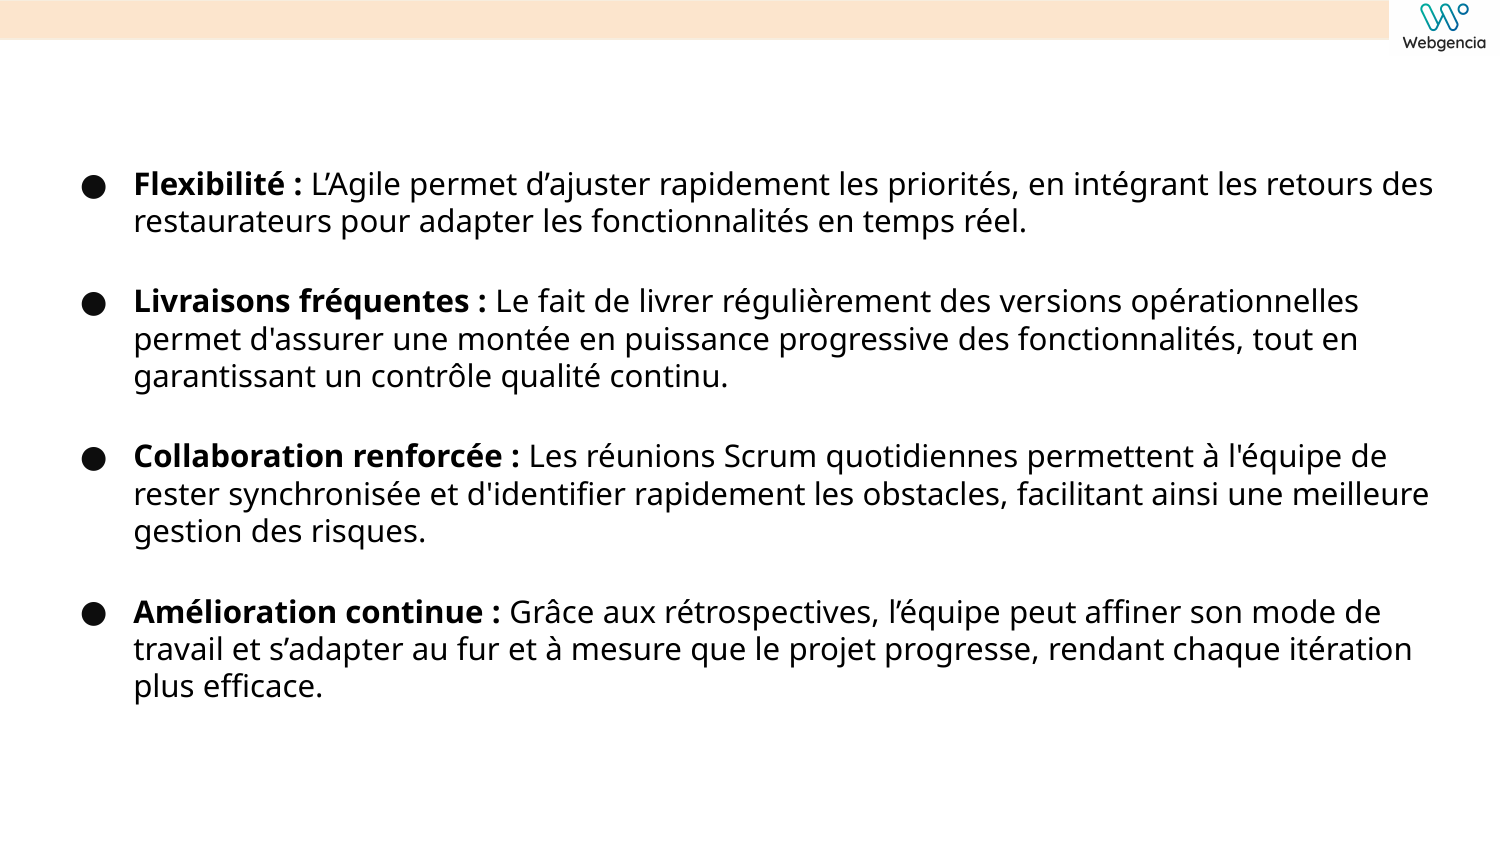

# Flexibilité : L’Agile permet d’ajuster rapidement les priorités, en intégrant les retours des restaurateurs pour adapter les fonctionnalités en temps réel.
Livraisons fréquentes : Le fait de livrer régulièrement des versions opérationnelles permet d'assurer une montée en puissance progressive des fonctionnalités, tout en garantissant un contrôle qualité continu.
Collaboration renforcée : Les réunions Scrum quotidiennes permettent à l'équipe de rester synchronisée et d'identifier rapidement les obstacles, facilitant ainsi une meilleure gestion des risques.
Amélioration continue : Grâce aux rétrospectives, l’équipe peut affiner son mode de travail et s’adapter au fur et à mesure que le projet progresse, rendant chaque itération plus efficace.